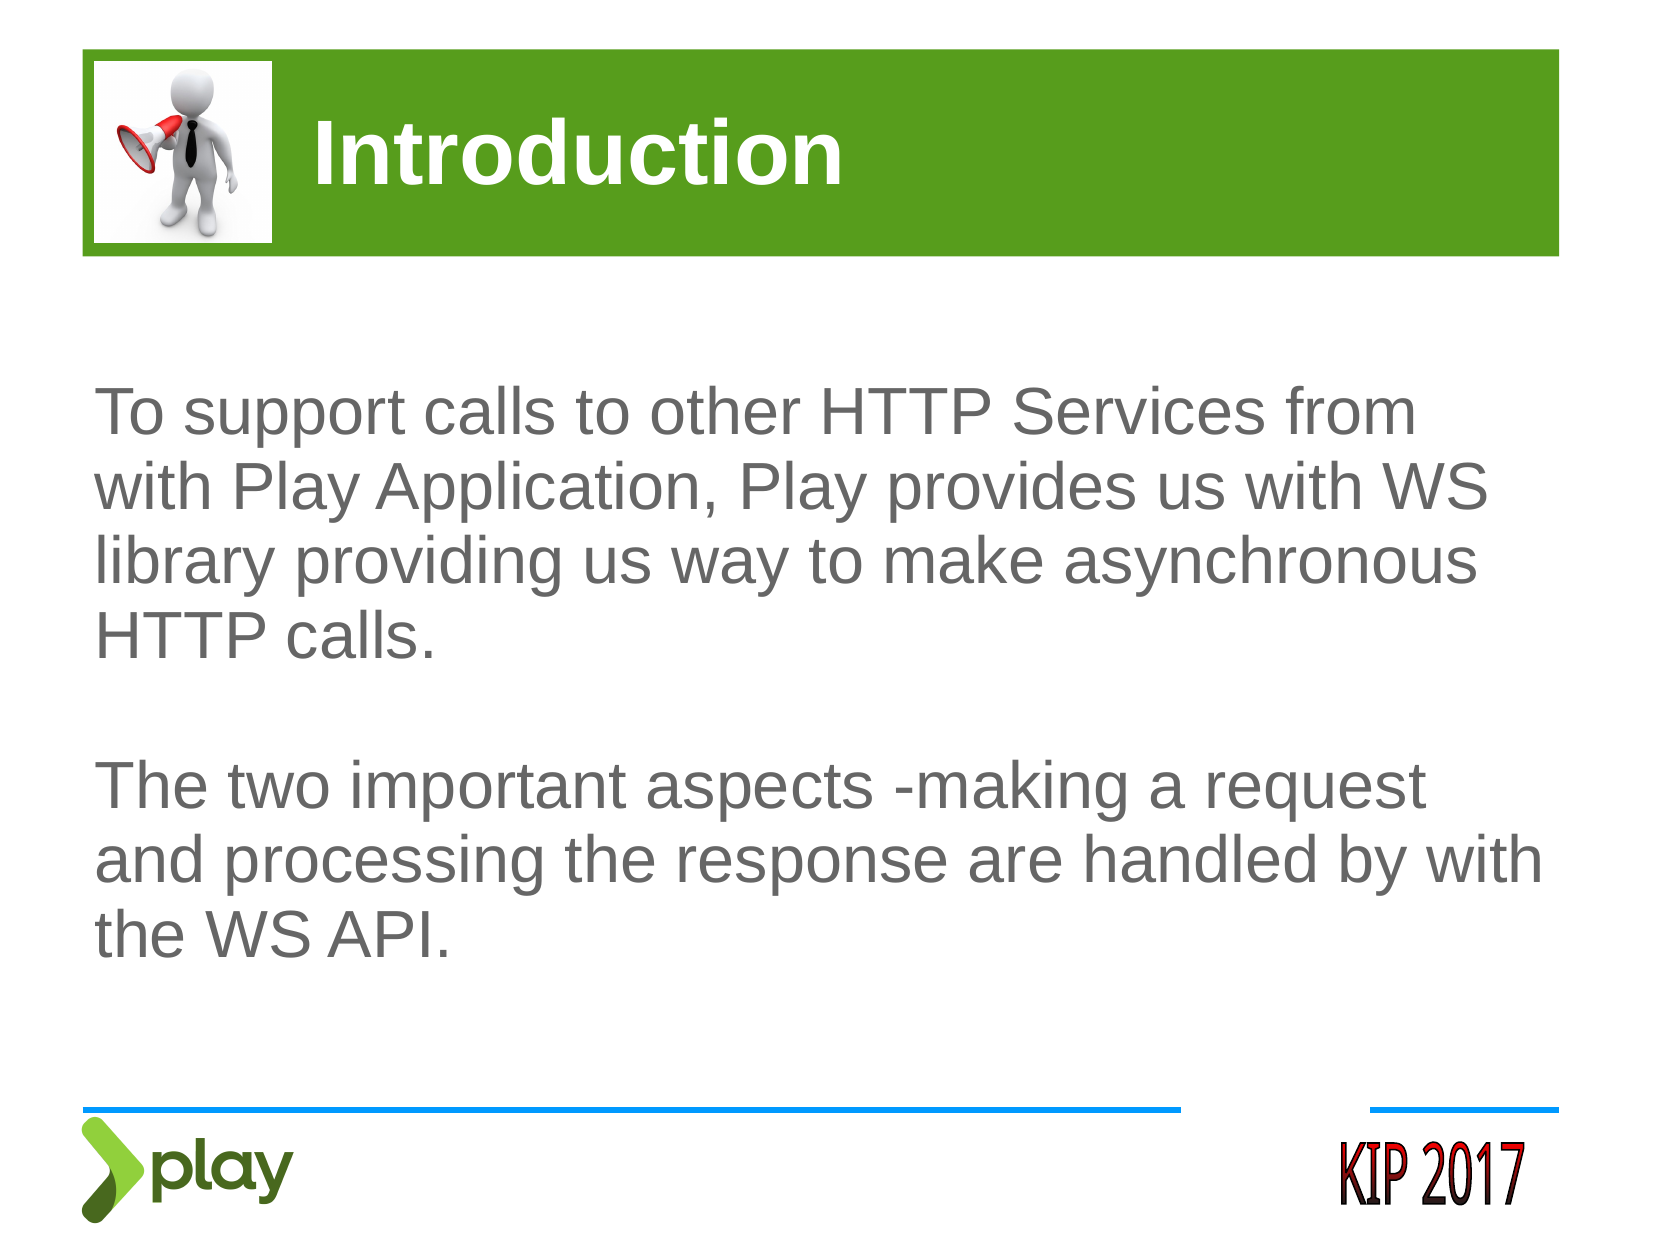

# Introduction
To support calls to other HTTP Services from with Play Application, Play provides us with WS library providing us way to make asynchronous HTTP calls.
The two important aspects -making a request and processing the response are handled by with the WS API.